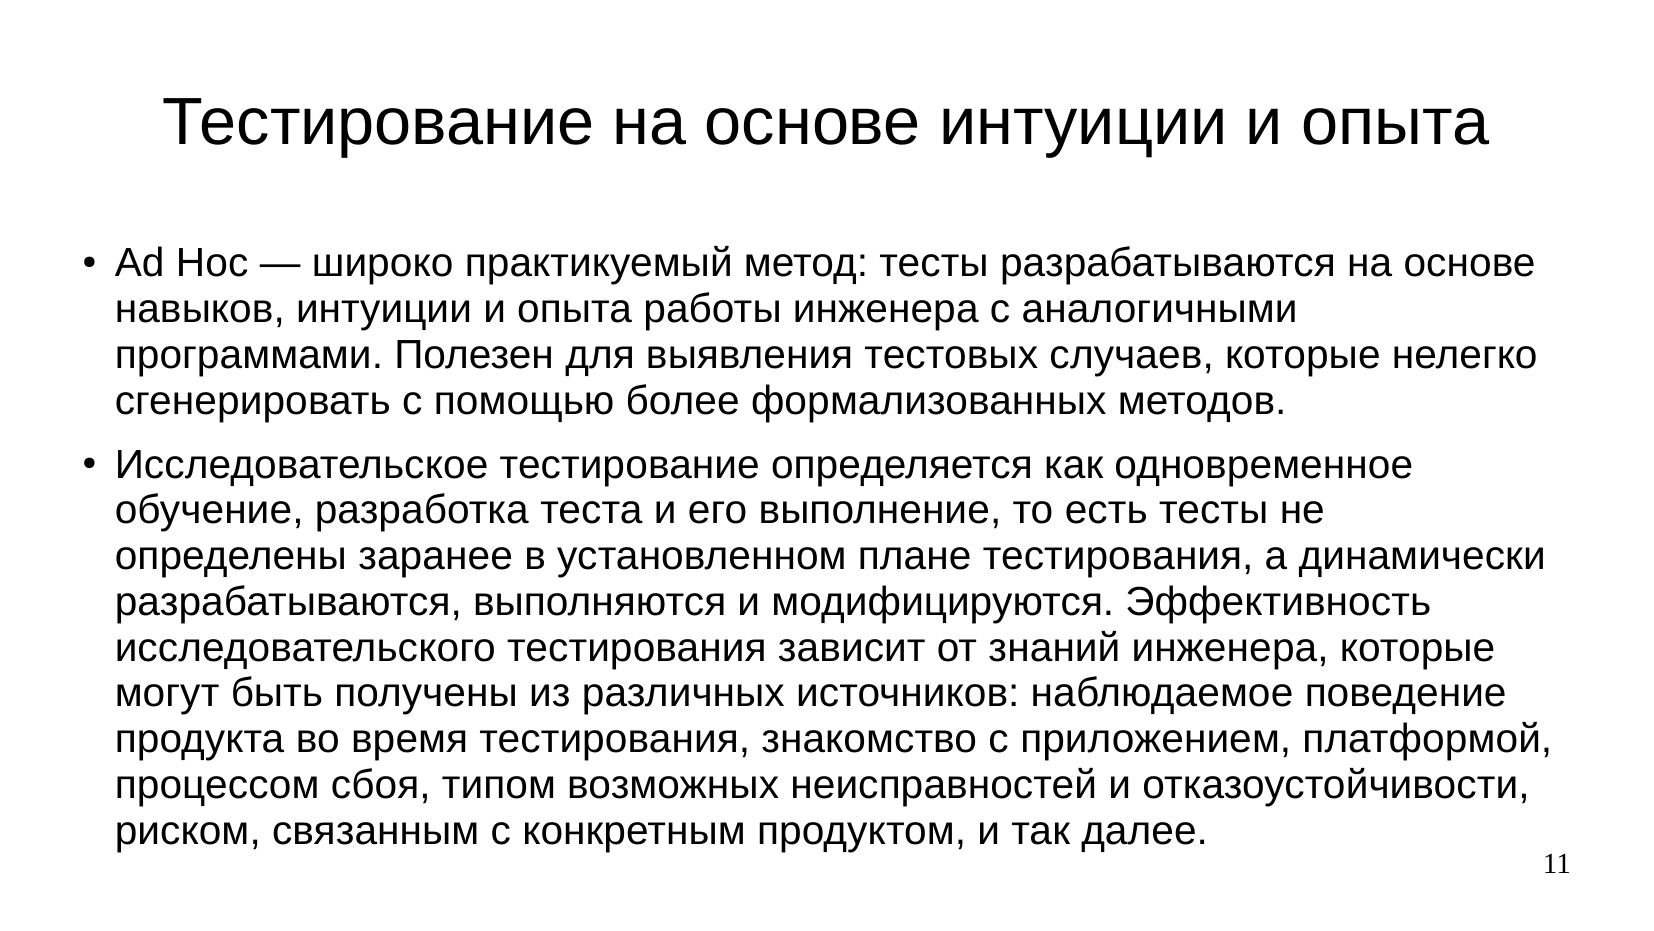

# Тестирование на основе интуиции и опыта
Ad Hoc — широко практикуемый метод: тесты разрабатываются на основе навыков, интуиции и опыта работы инженера с аналогичными программами. Полезен для выявления тестовых случаев, которые нелегко сгенерировать с помощью более формализованных методов.
Исследовательское тестирование определяется как одновременное обучение, разработка теста и его выполнение, то есть тесты не определены заранее в установленном плане тестирования, а динамически разрабатываются, выполняются и модифицируются. Эффективность исследовательского тестирования зависит от знаний инженера, которые могут быть получены из различных источников: наблюдаемое поведение продукта во время тестирования, знакомство с приложением, платформой, процессом сбоя, типом возможных неисправностей и отказоустойчивости, риском, связанным с конкретным продуктом, и так далее.
11